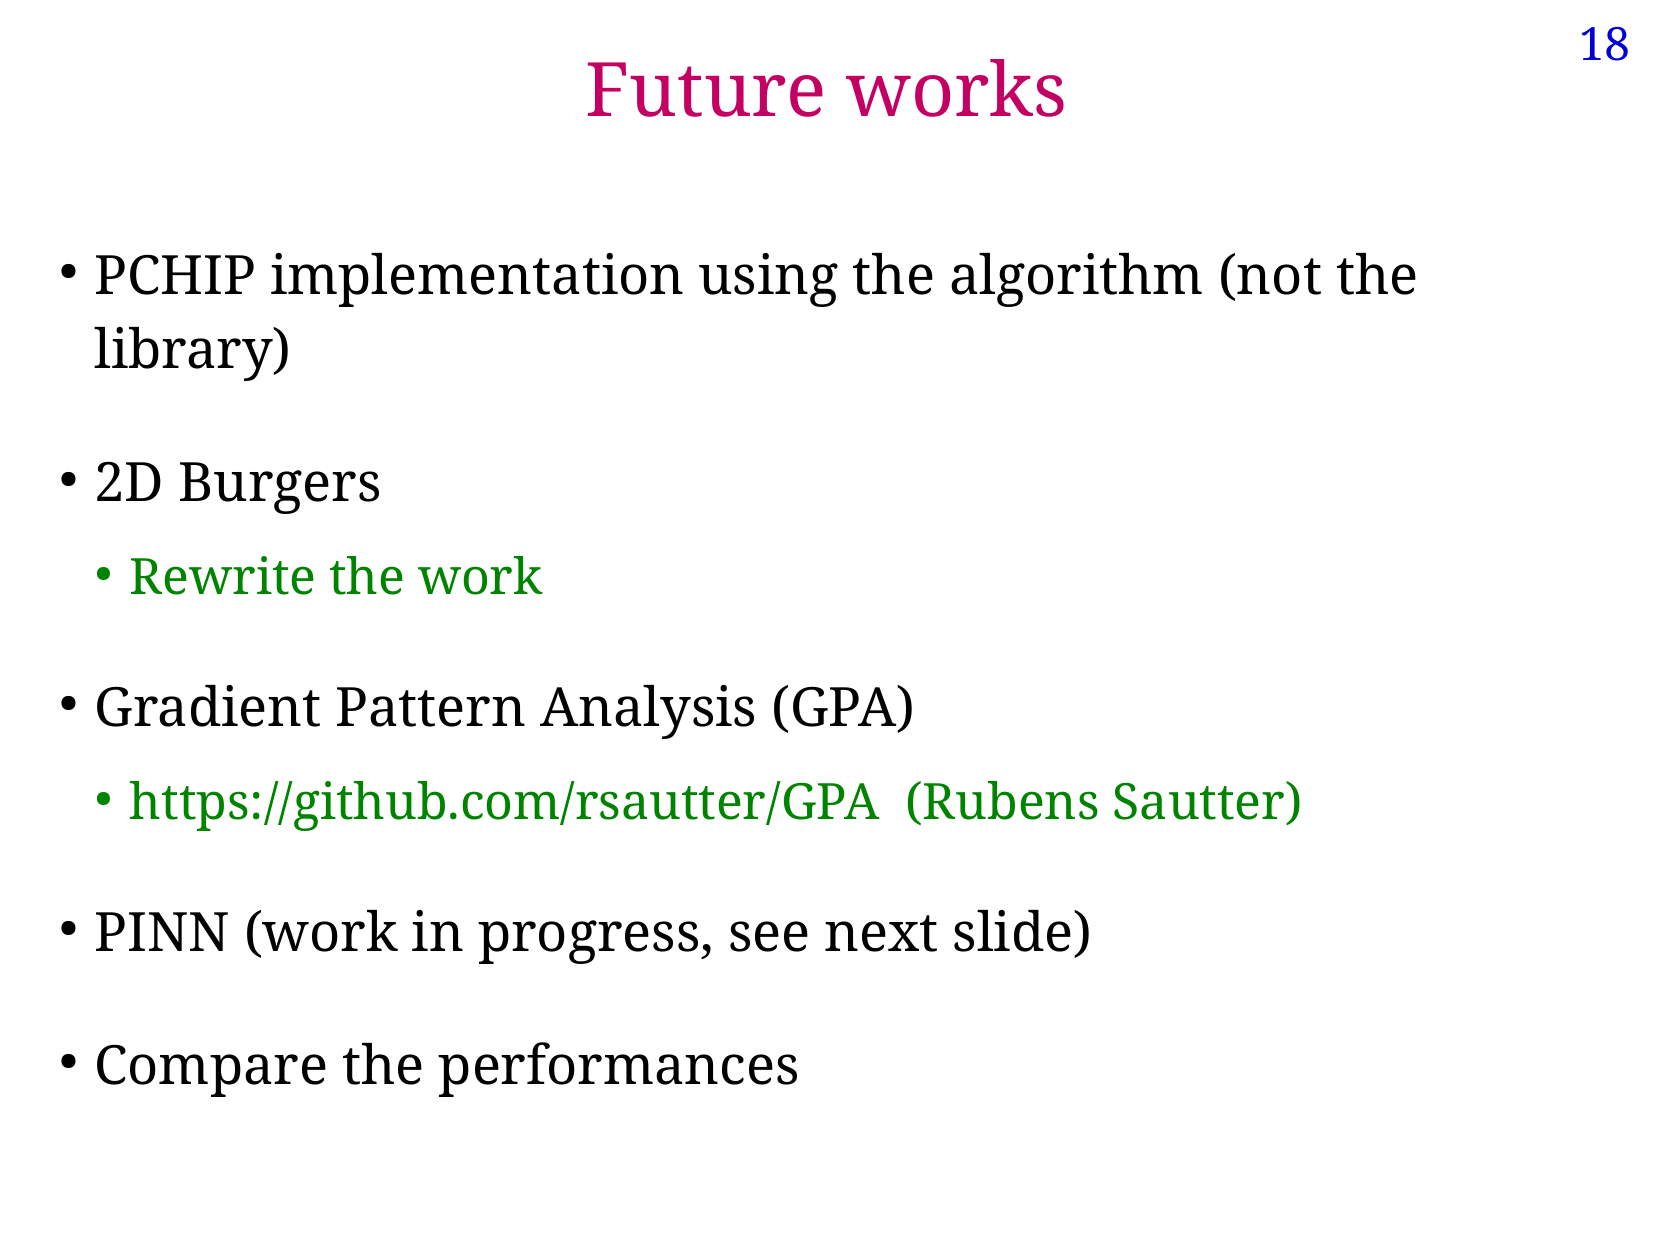

18
# Future works
PCHIP implementation using the algorithm (not the library)
2D Burgers
Rewrite the work
Gradient Pattern Analysis (GPA)
https://github.com/rsautter/GPA (Rubens Sautter)
PINN (work in progress, see next slide)
Compare the performances